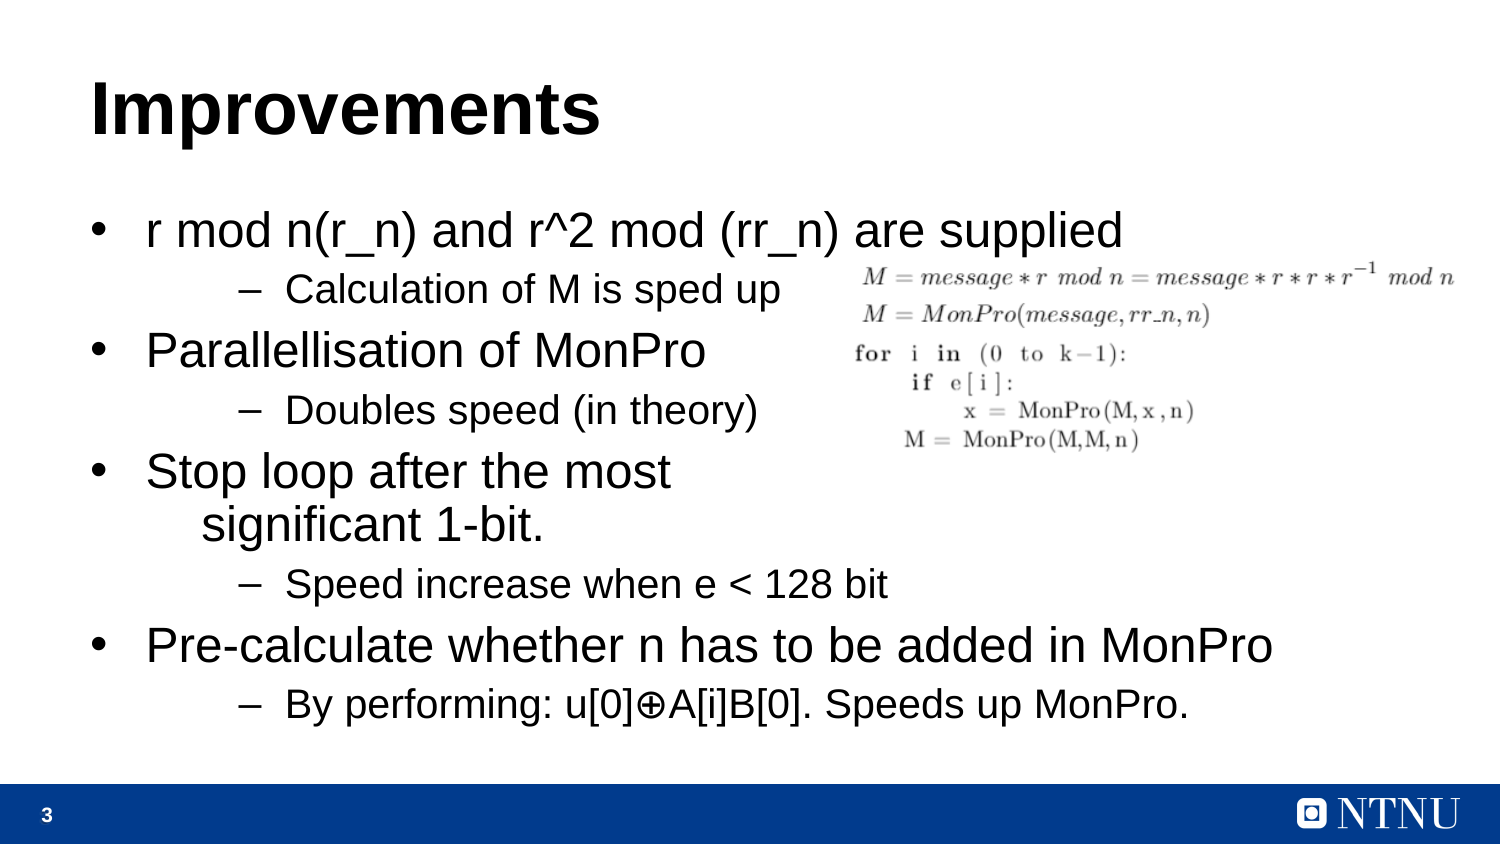

# Improvements
r mod n(r_n) and r^2 mod (rr_n) are supplied
Calculation of M is sped up
Parallellisation of MonPro
Doubles speed (in theory)
Stop loop after the most
significant 1-bit.
Speed increase when e < 128 bit
Pre-calculate whether n has to be added in MonPro
By performing: u[0]⊕A[i]B[0]. Speeds up MonPro.